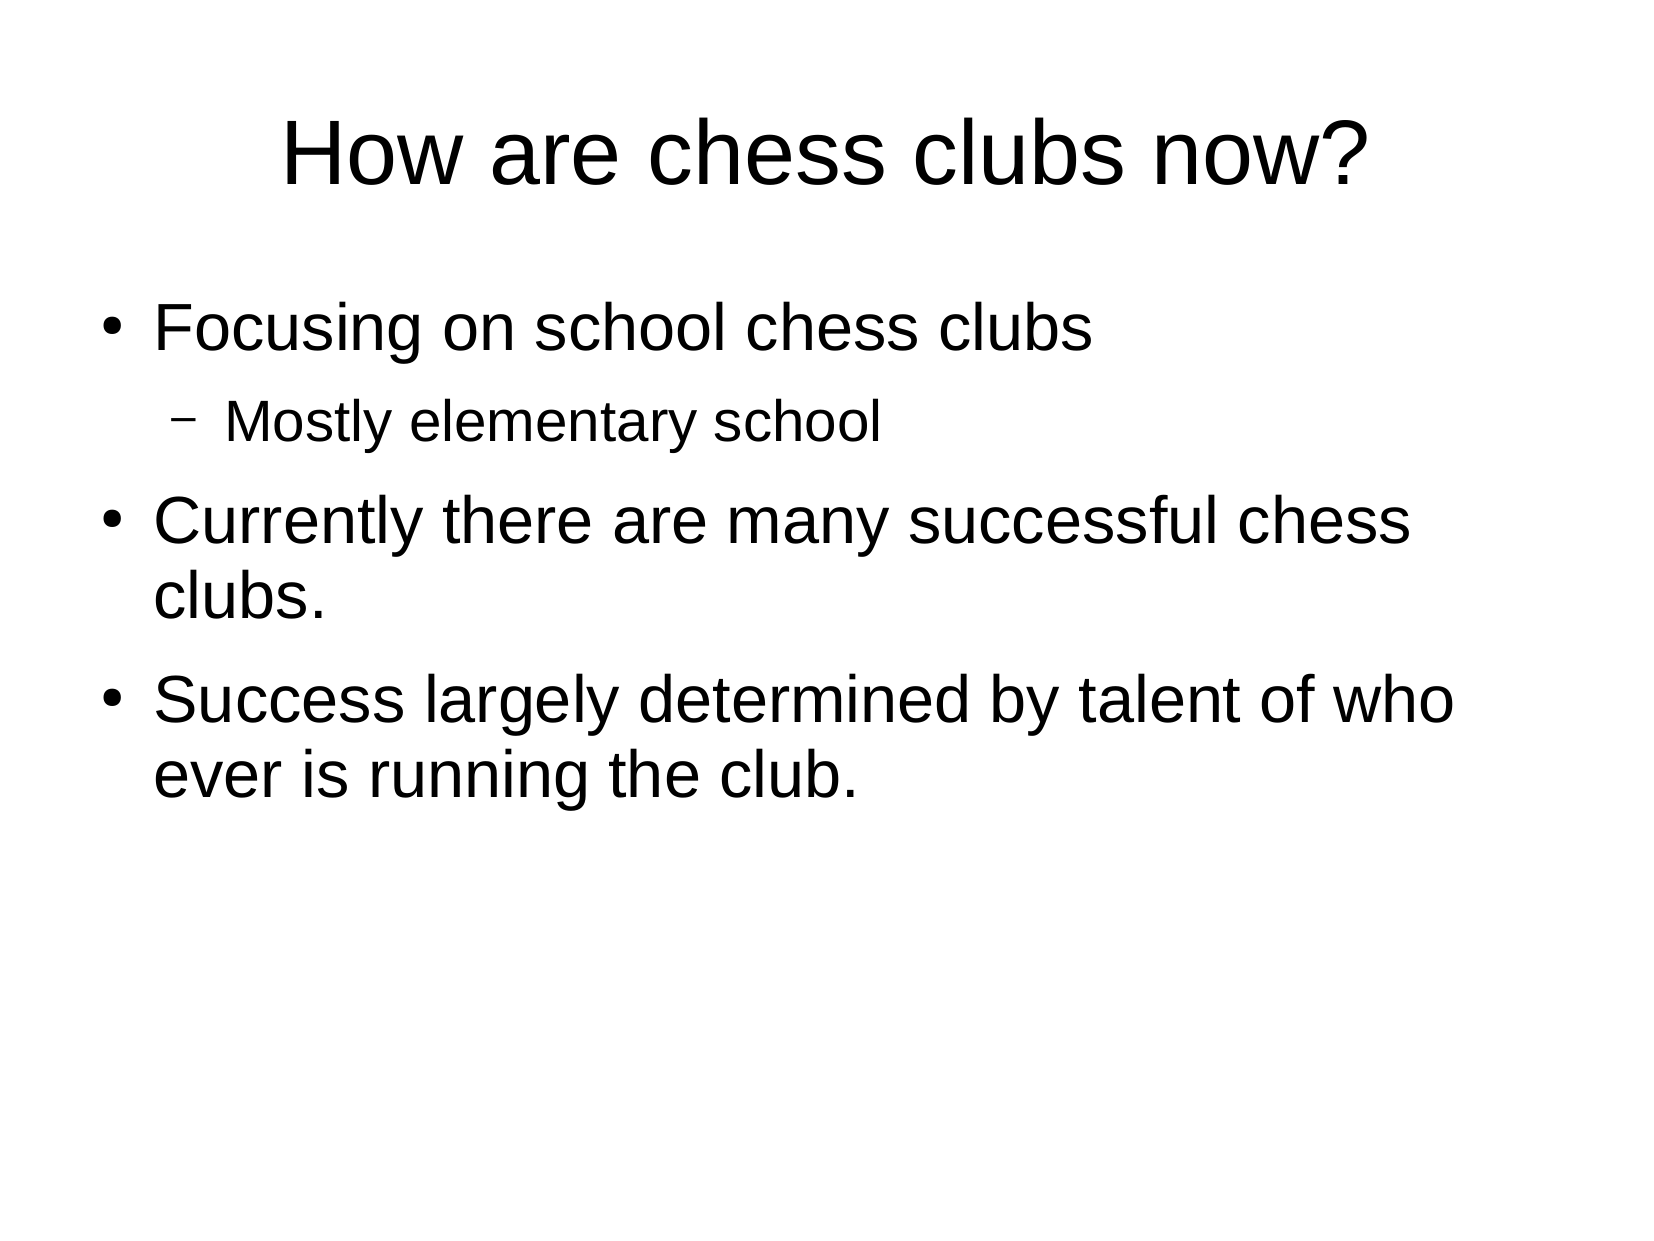

# How are chess clubs now?
Focusing on school chess clubs
Mostly elementary school
Currently there are many successful chess clubs.
Success largely determined by talent of who ever is running the club.